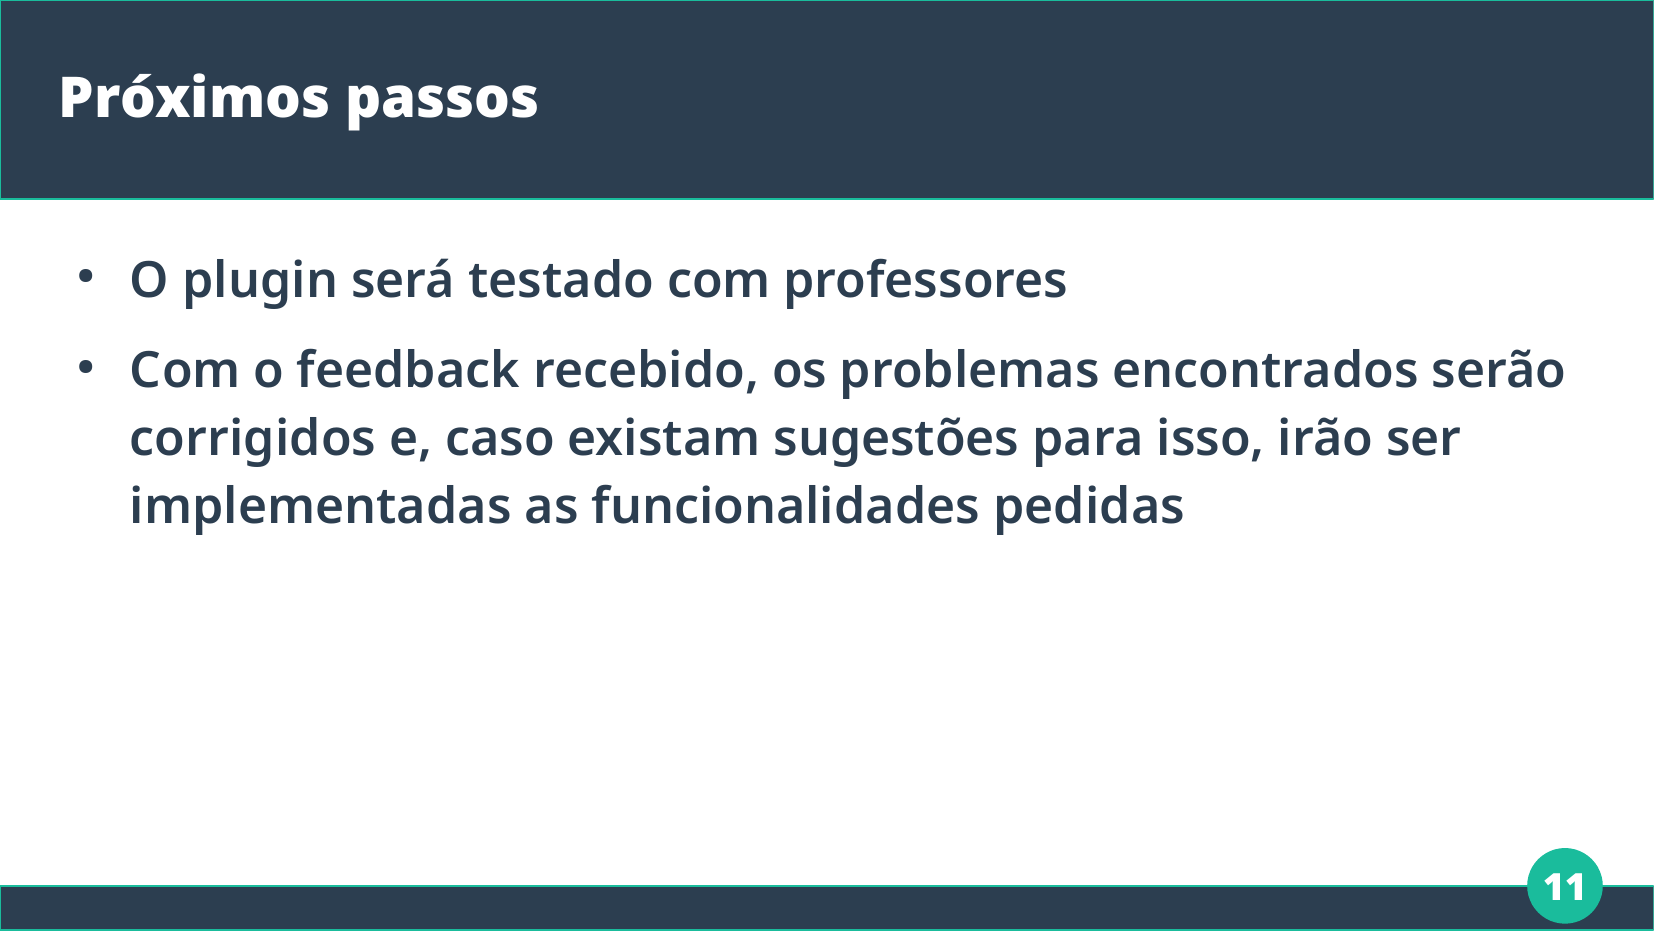

# Próximos passos
O plugin será testado com professores
Com o feedback recebido, os problemas encontrados serão corrigidos e, caso existam sugestões para isso, irão ser implementadas as funcionalidades pedidas
11